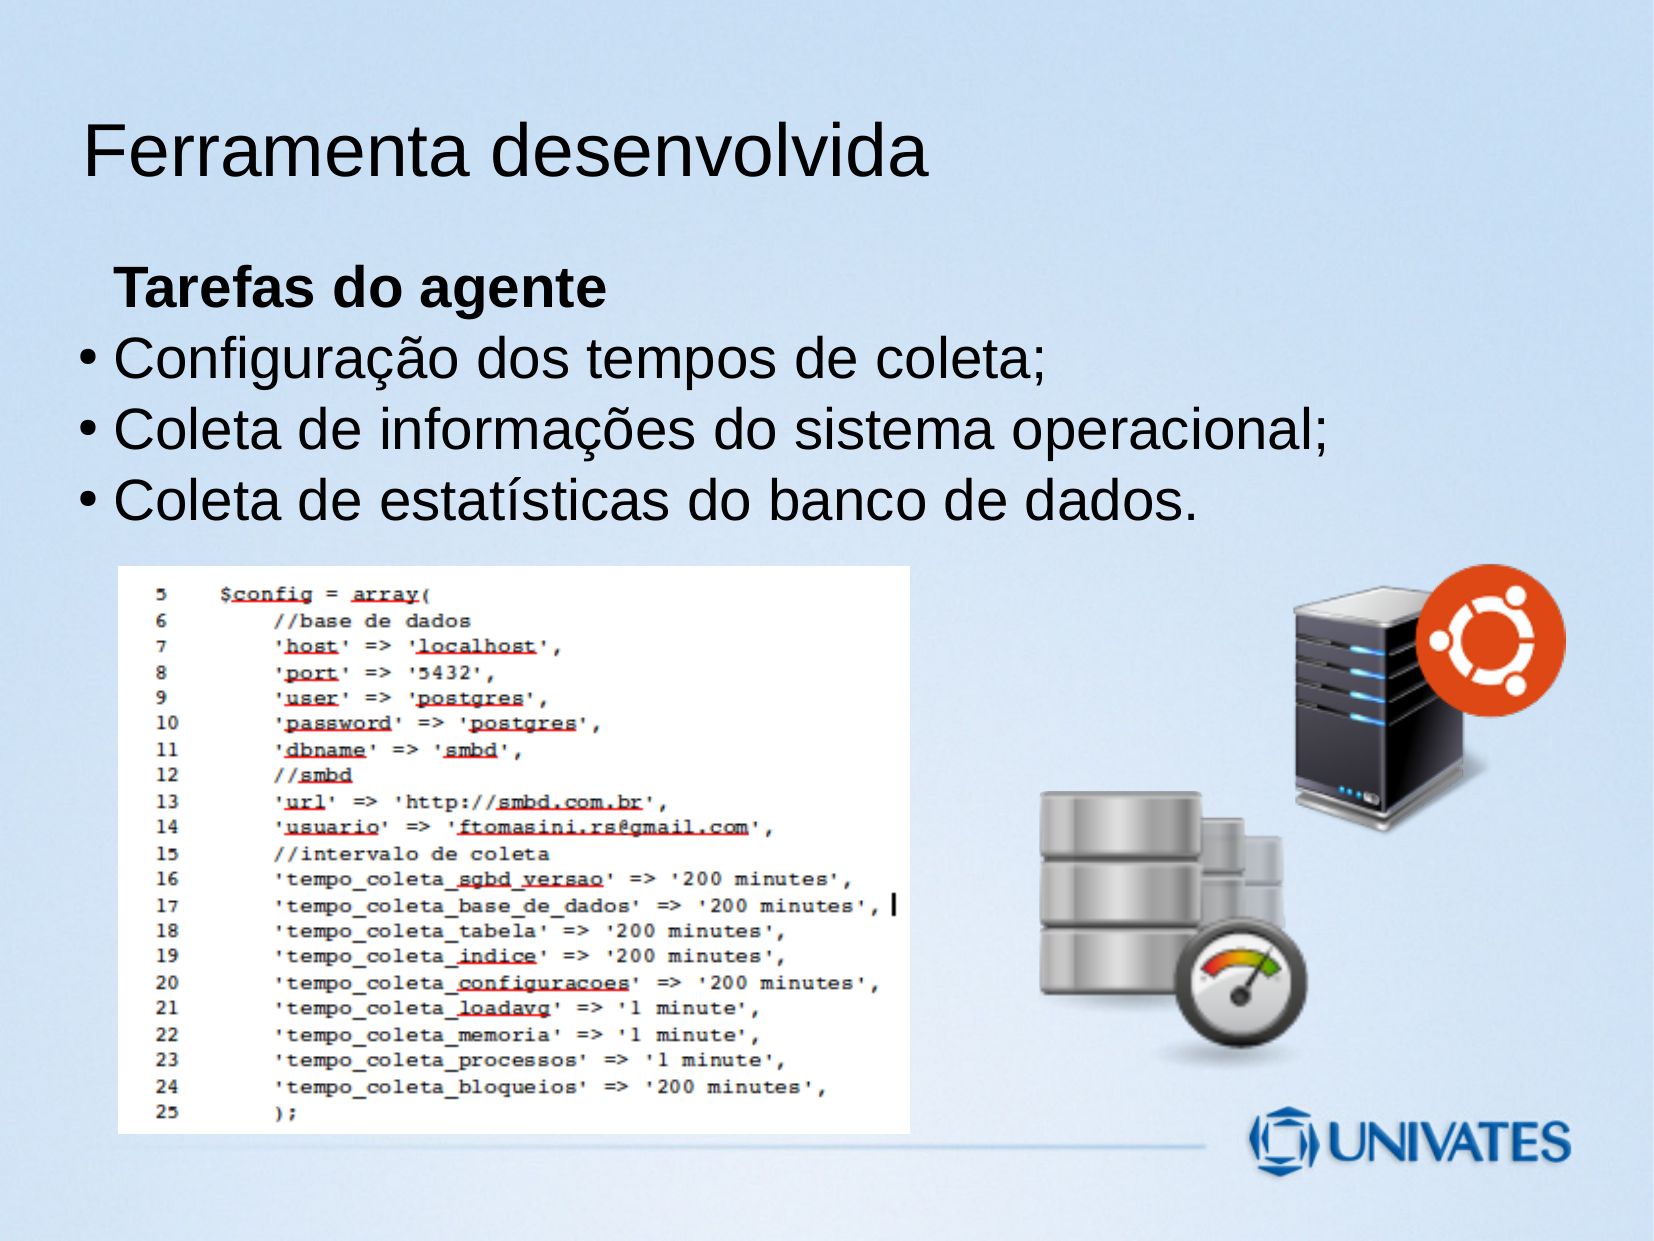

# Ferramenta desenvolvida
Tarefas do agente
Configuração dos tempos de coleta;
Coleta de informações do sistema operacional;
Coleta de estatísticas do banco de dados.
11